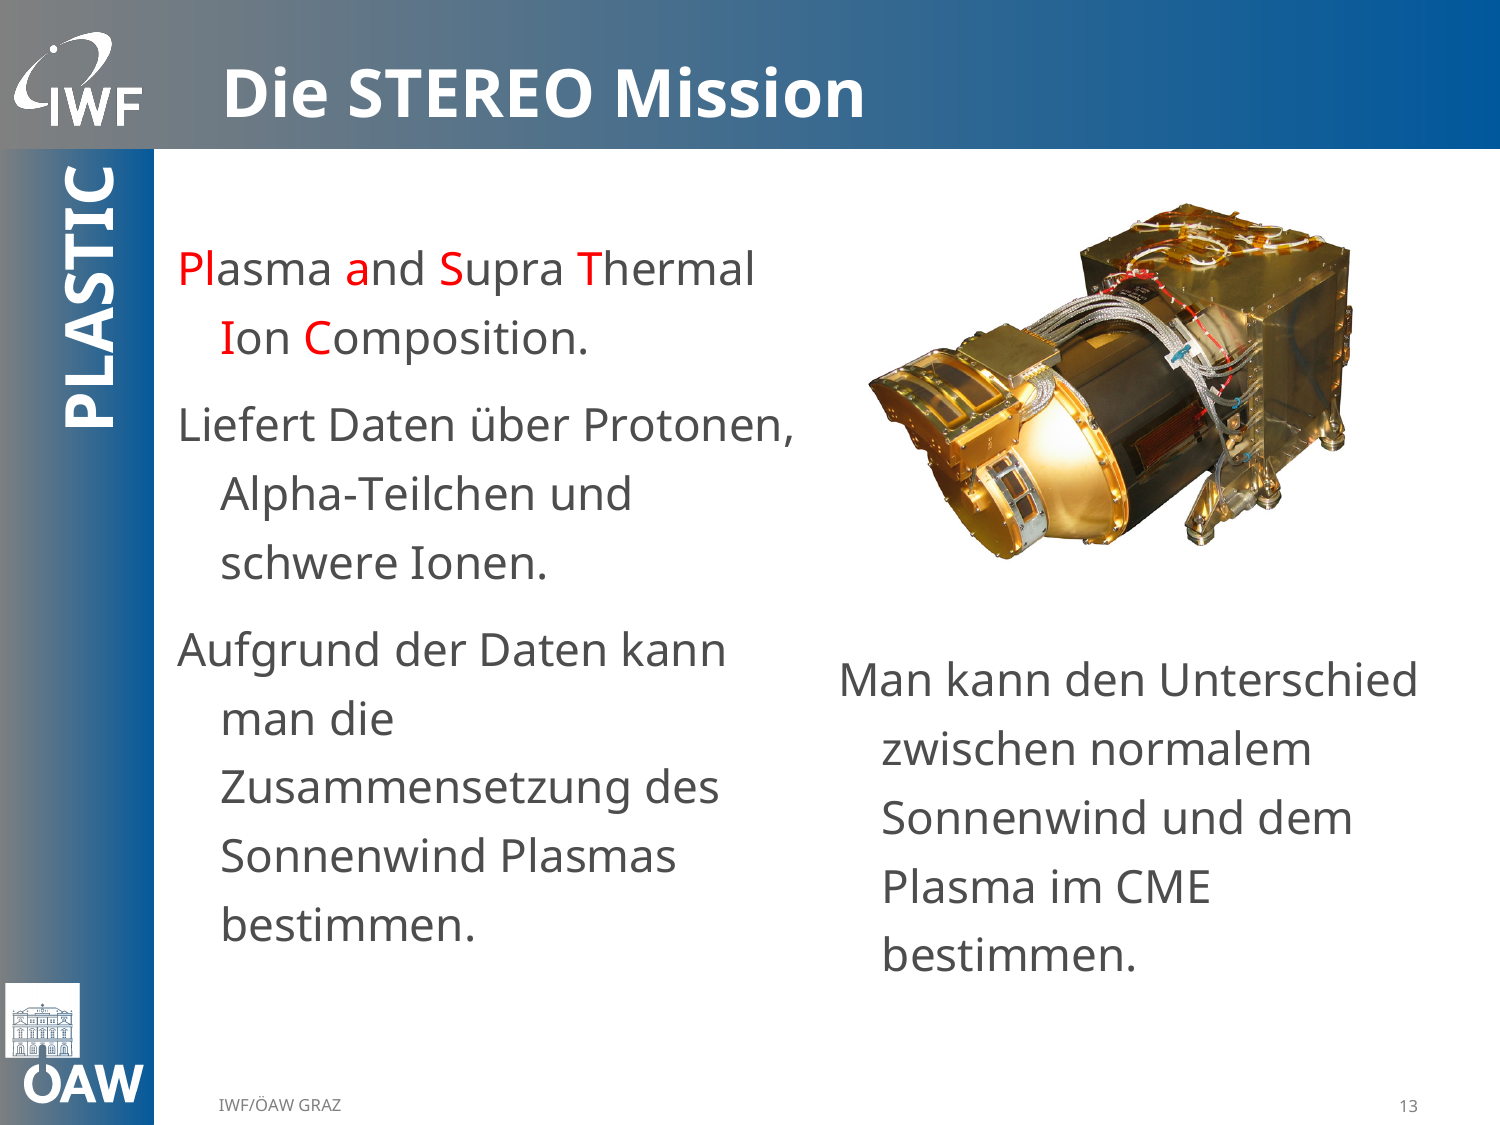

# Die STEREO Mission
Plasma and Supra Thermal Ion Composition.
Liefert Daten über Protonen, Alpha-Teilchen und schwere Ionen.
Aufgrund der Daten kann man die Zusammensetzung des Sonnenwind Plasmas bestimmen.
PLASTIC
Man kann den Unterschied zwischen normalem Sonnenwind und dem Plasma im CME bestimmen.
IWF/ÖAW GRAZ
13